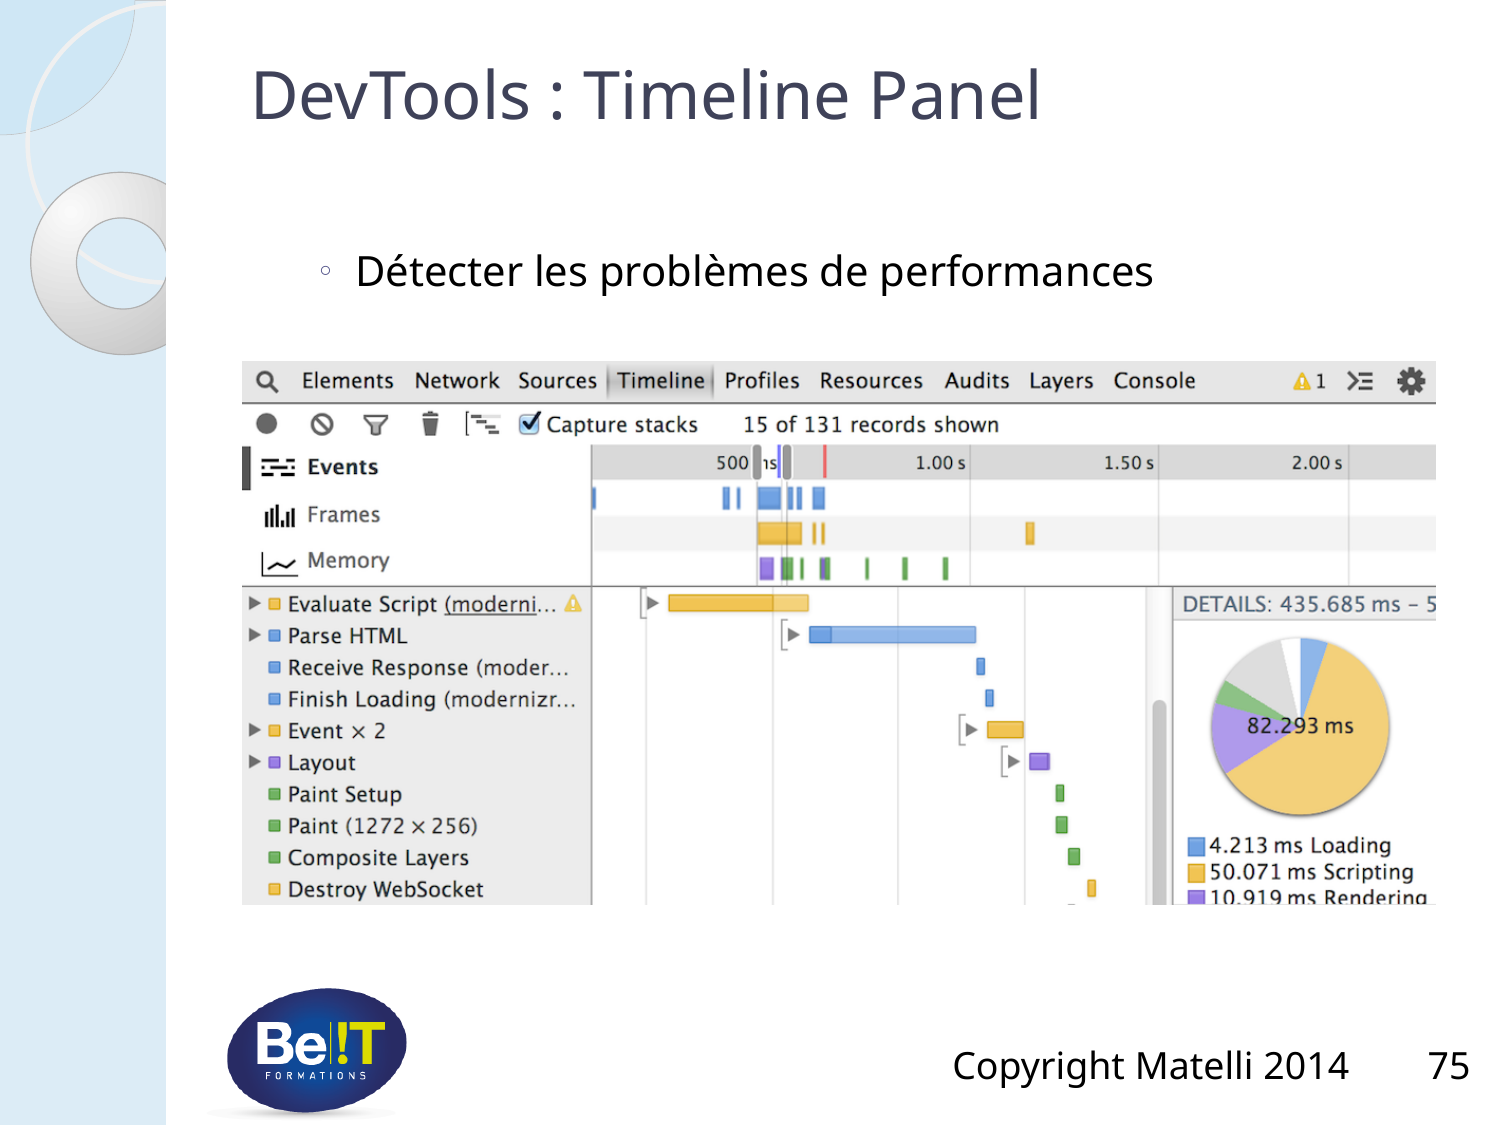

# DevTools : Timeline Panel
Détecter les problèmes de performances
Copyright Matelli 2014